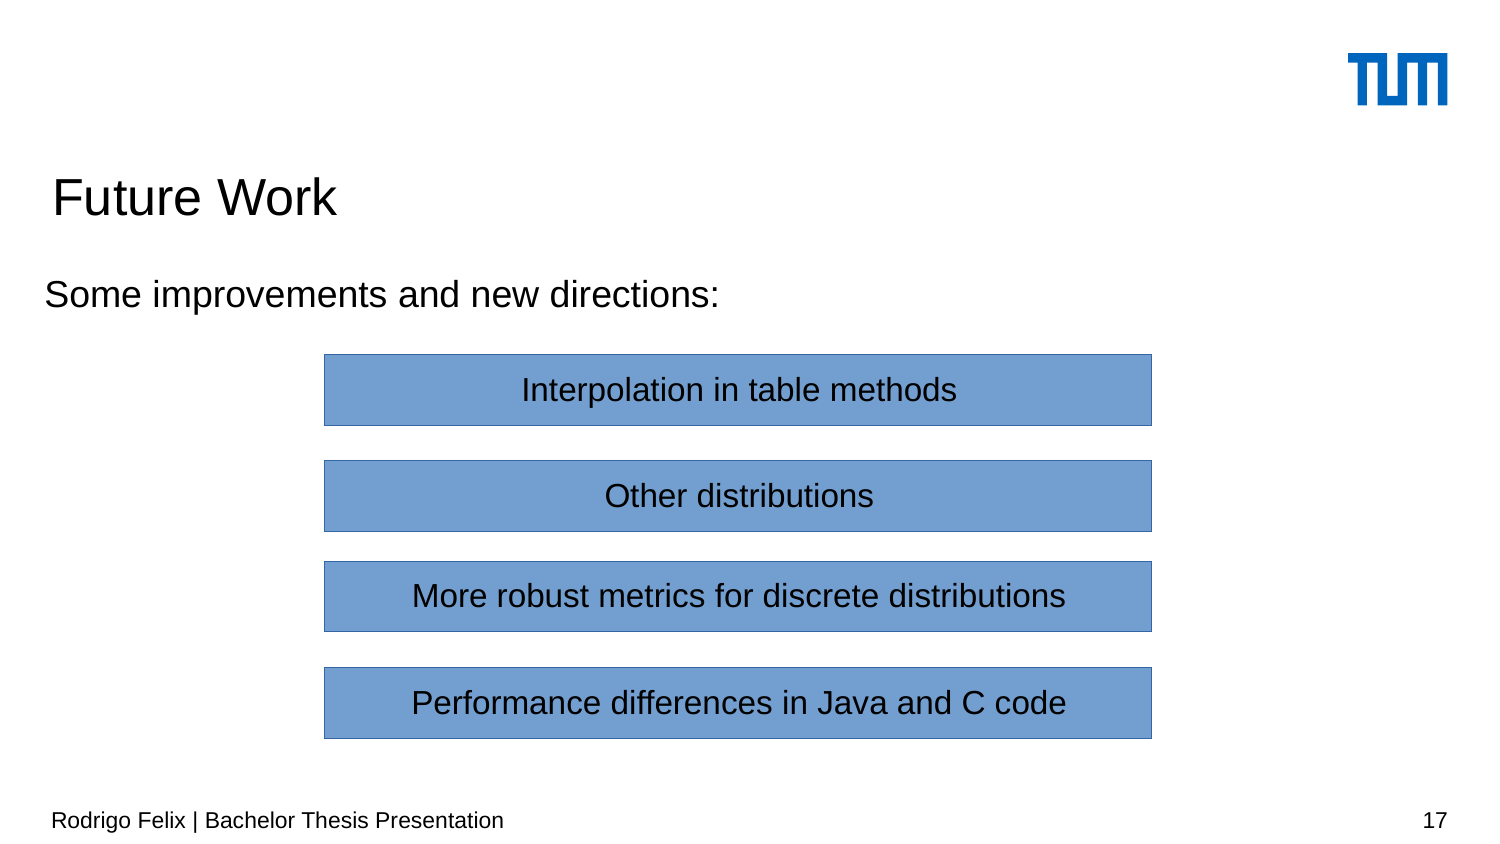

# Future Work
Some improvements and new directions:
Interpolation in table methods
Other distributions
More robust metrics for discrete distributions
Performance differences in Java and C code
Rodrigo Felix | Bachelor Thesis Presentation
17